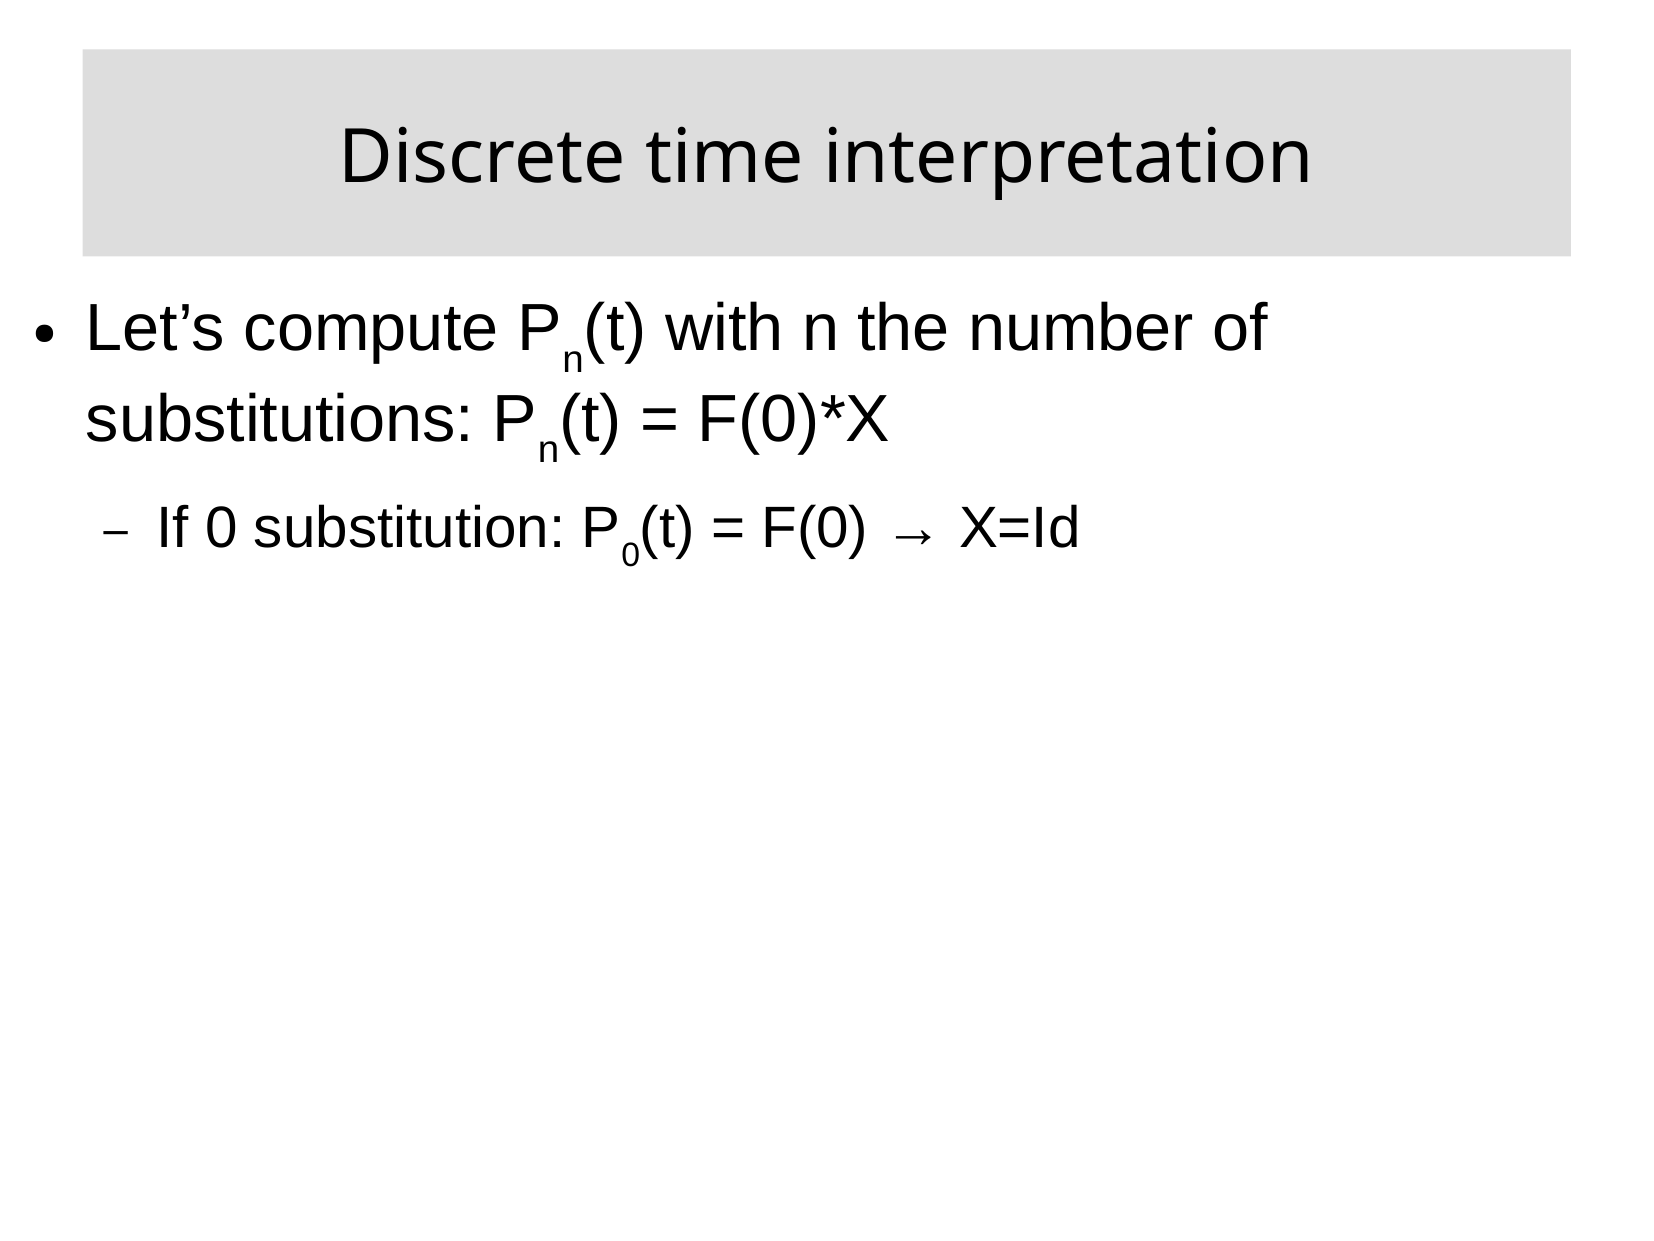

# Discrete time interpretation
Let’s compute Pn(t) with n the number of substitutions: Pn(t) = F(0)*X
If 0 substitution: P0(t) = F(0) → X=Id